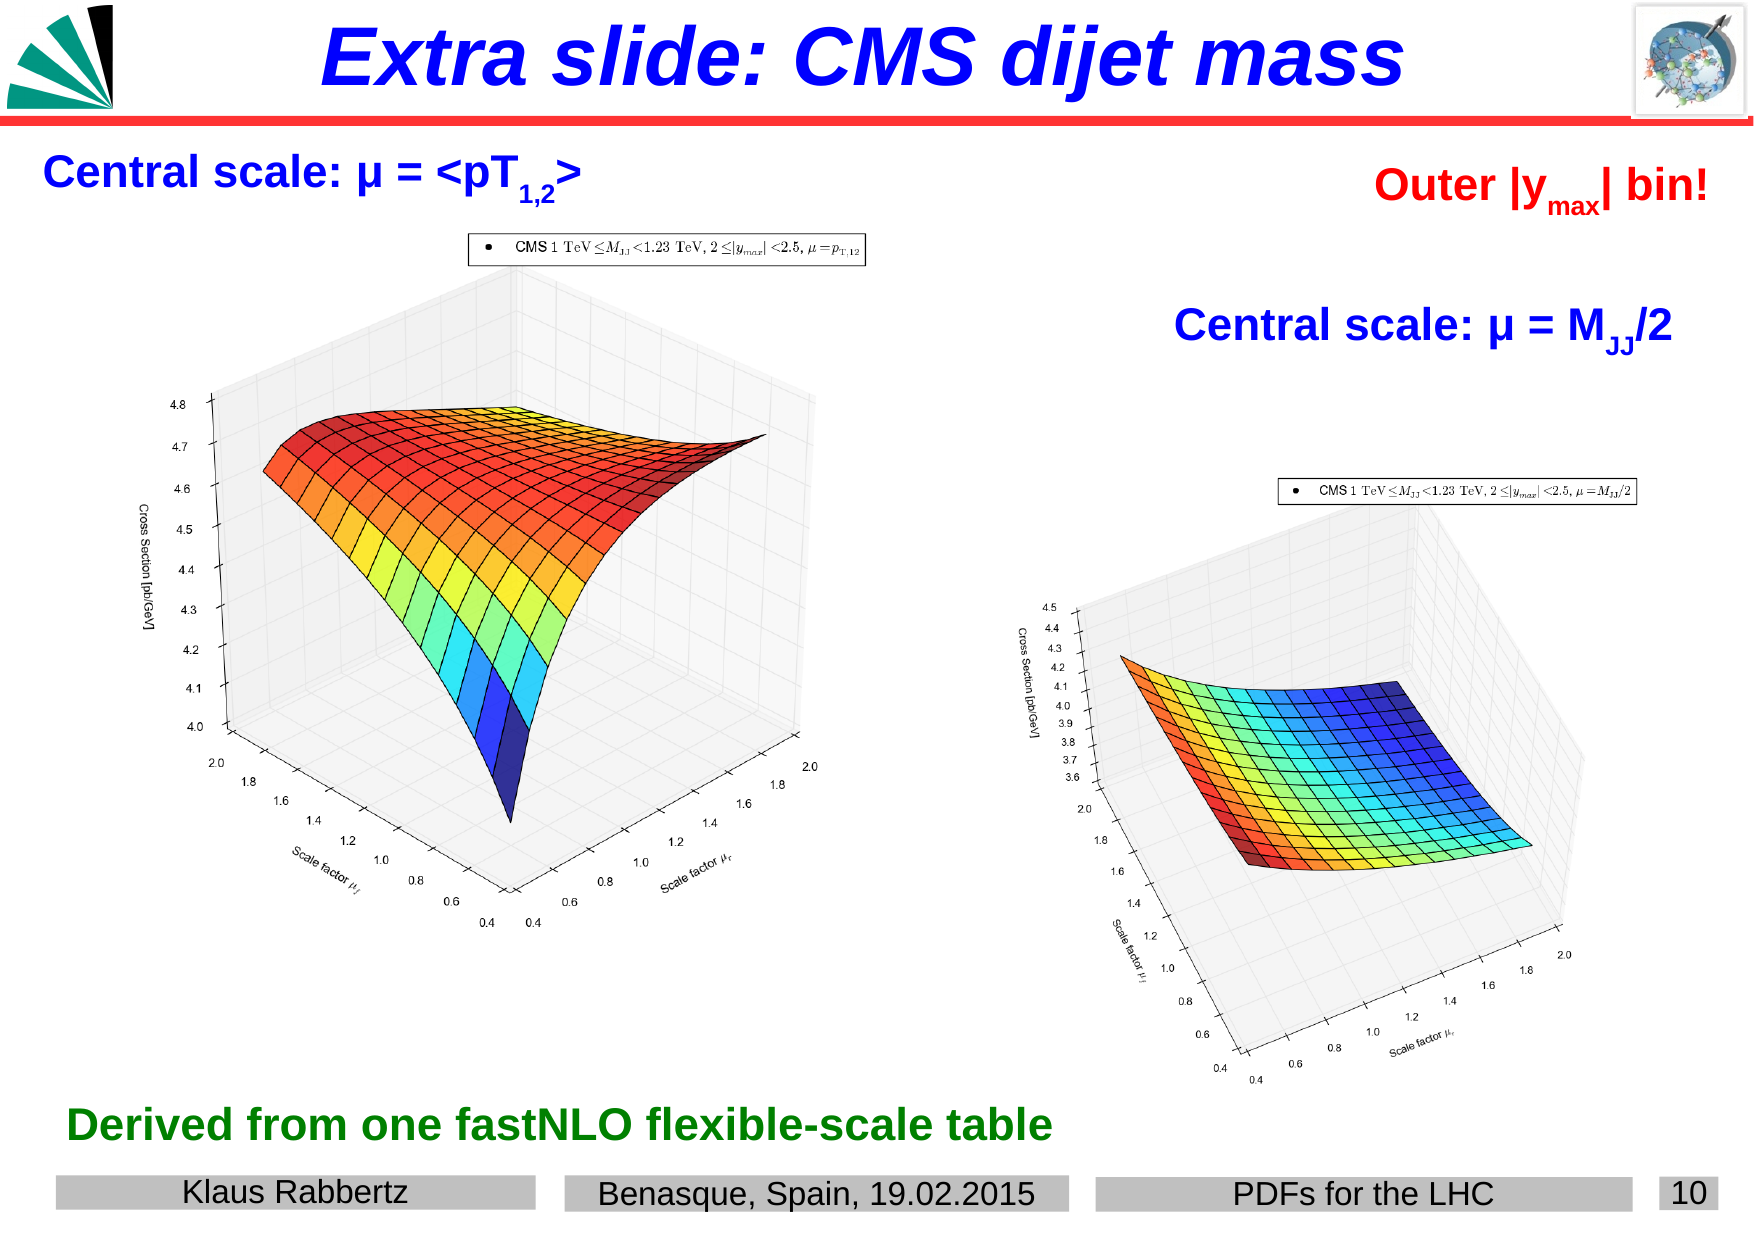

# Extra slide: CMS dijet mass
Central scale: μ = <pT1,2>
Outer |ymax| bin!
Central scale: μ = MJJ/2
Derived from one fastNLO flexible-scale table